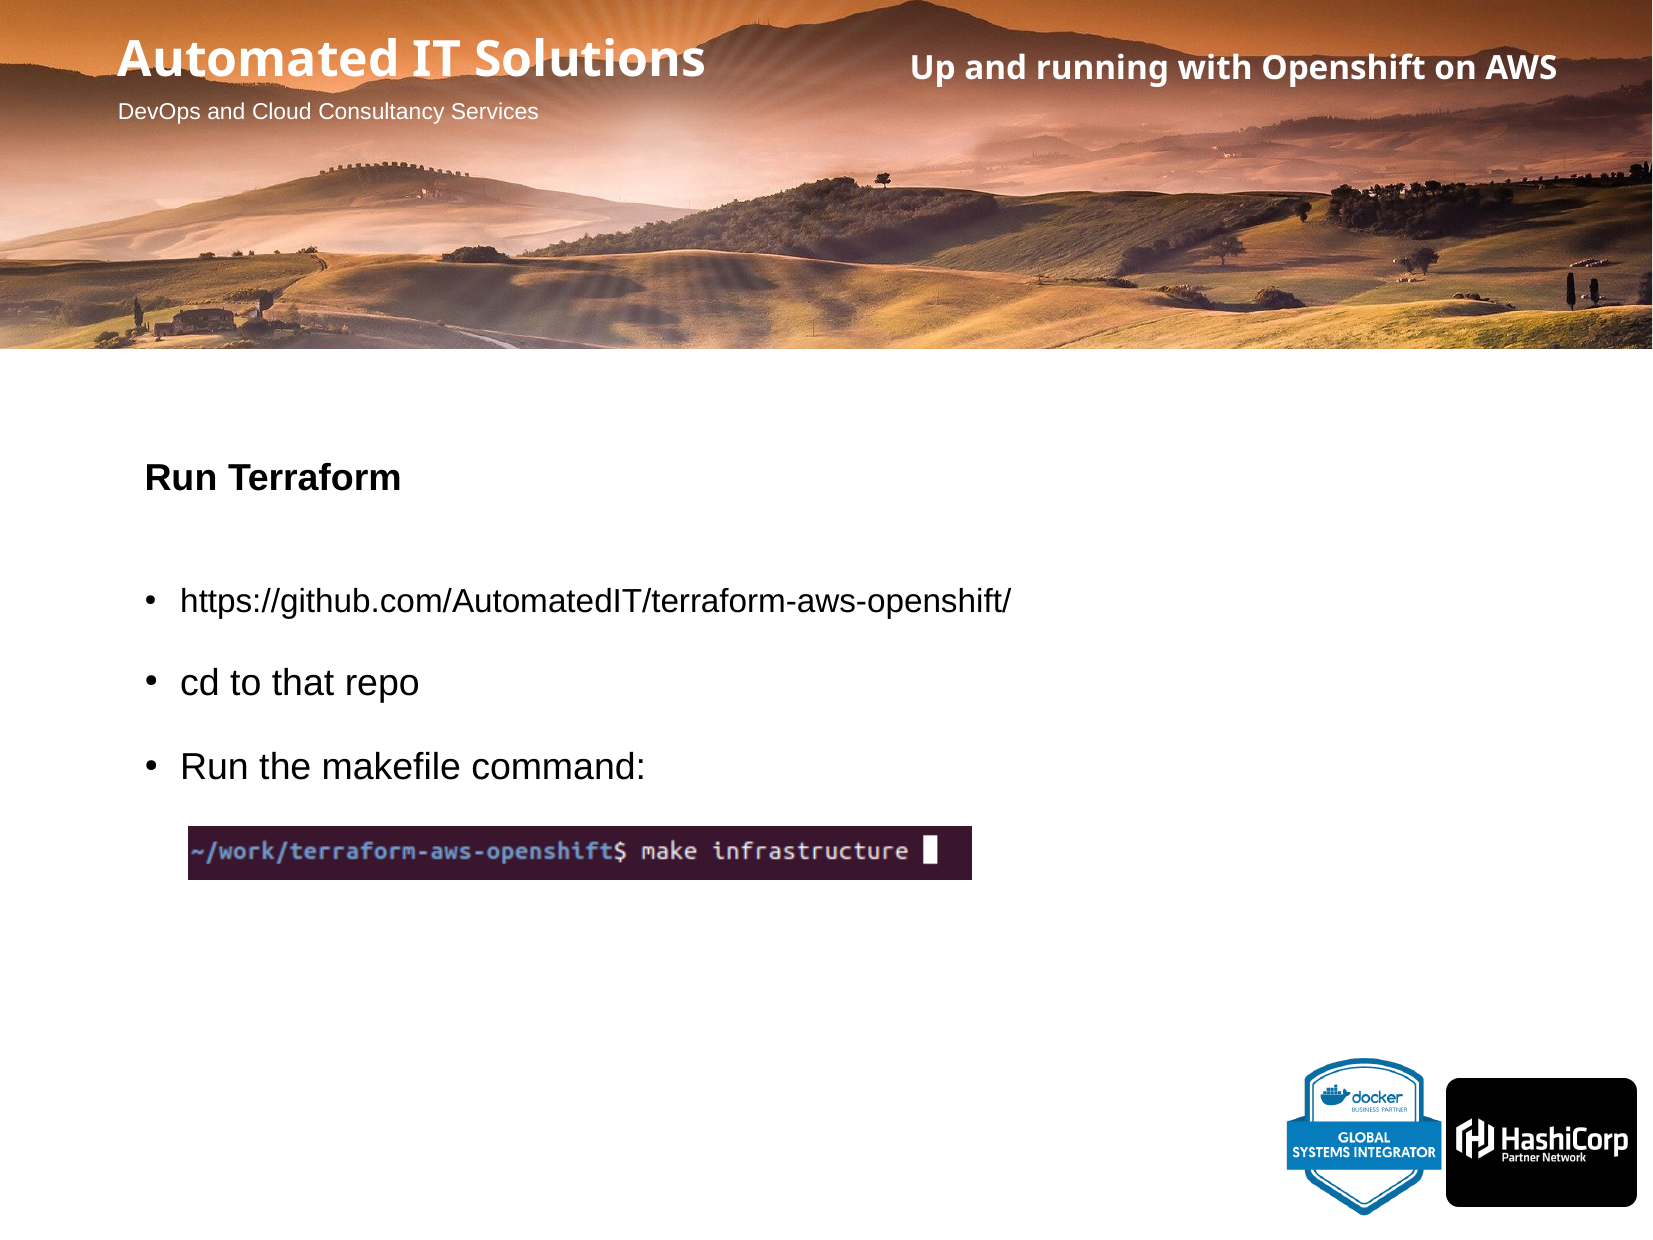

Up and running with Openshift on AWS
Run Terraform
https://github.com/AutomatedIT/terraform-aws-openshift/
cd to that repo
Run the makefile command: